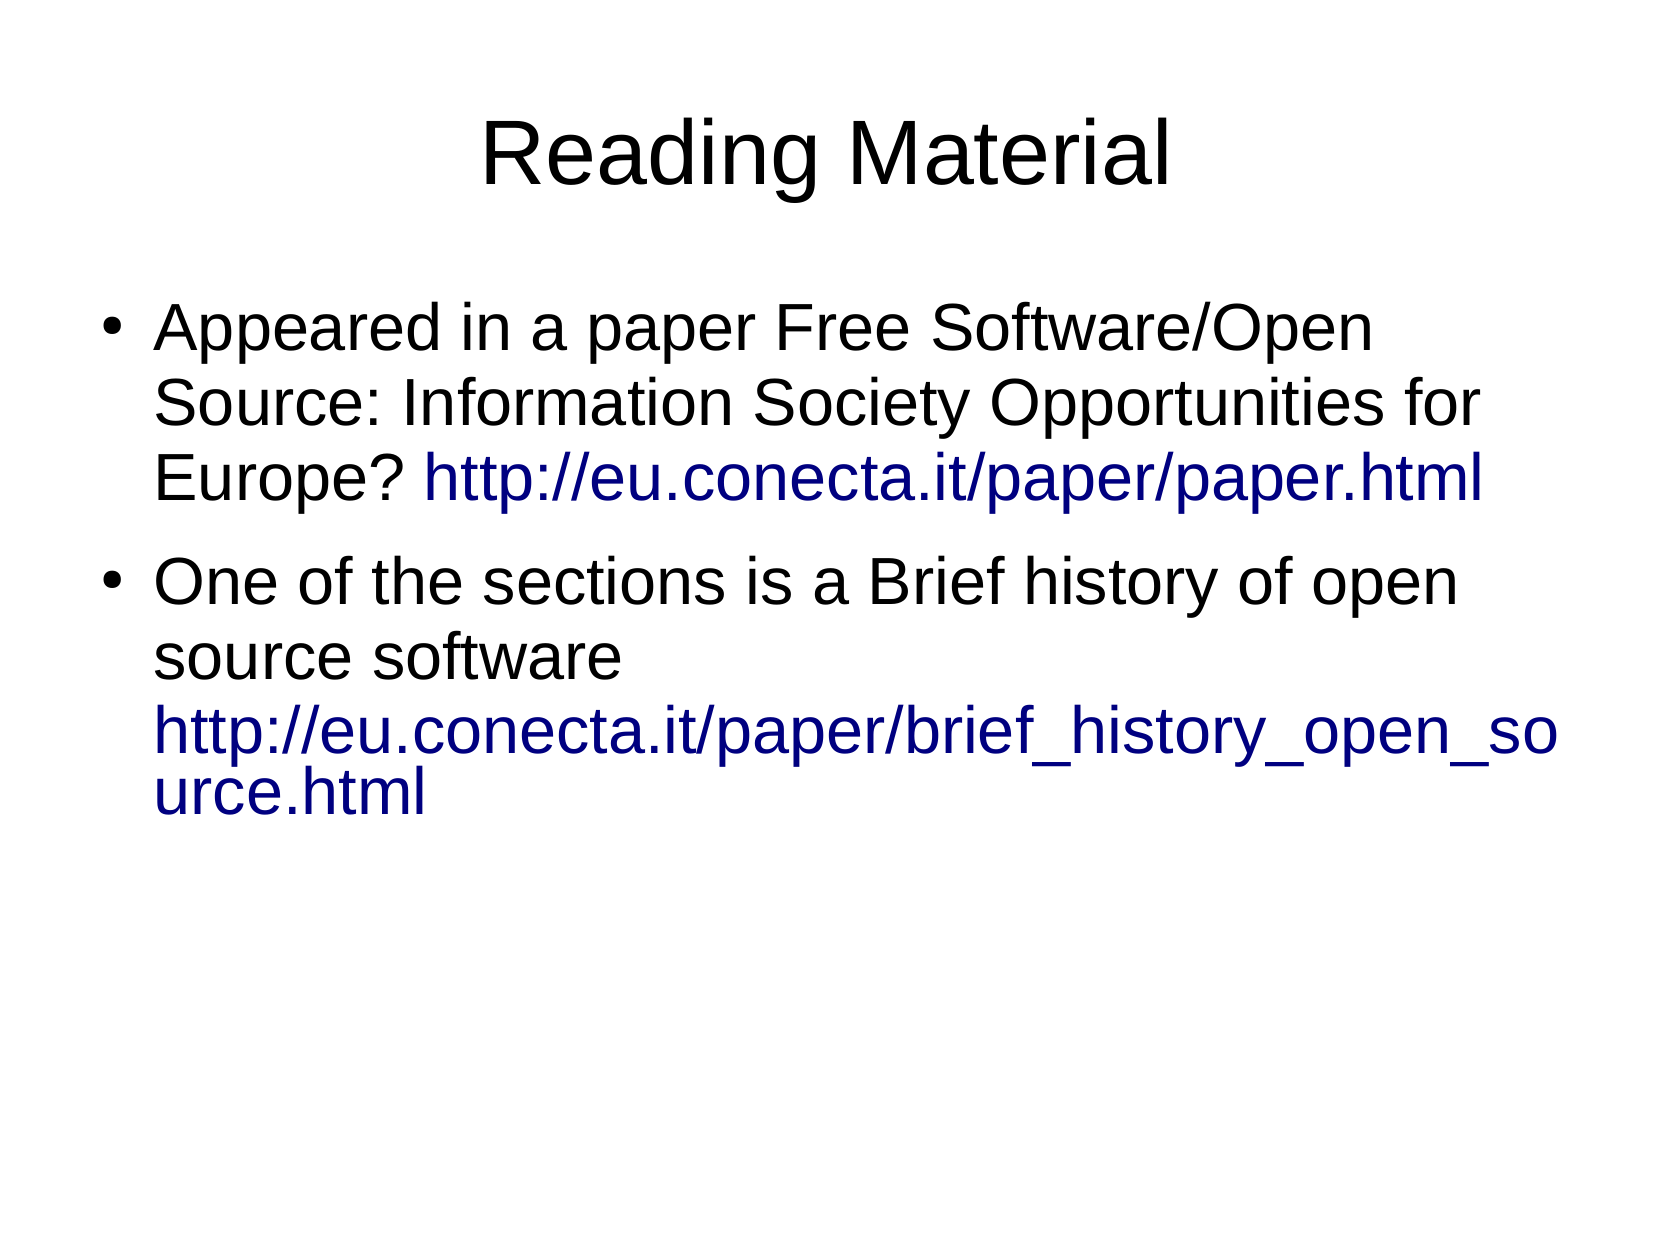

# Reading Material
Appeared in a paper Free Software/Open Source: Information Society Opportunities for Europe? http://eu.conecta.it/paper/paper.html
One of the sections is a Brief history of open source software http://eu.conecta.it/paper/brief_history_open_source.html